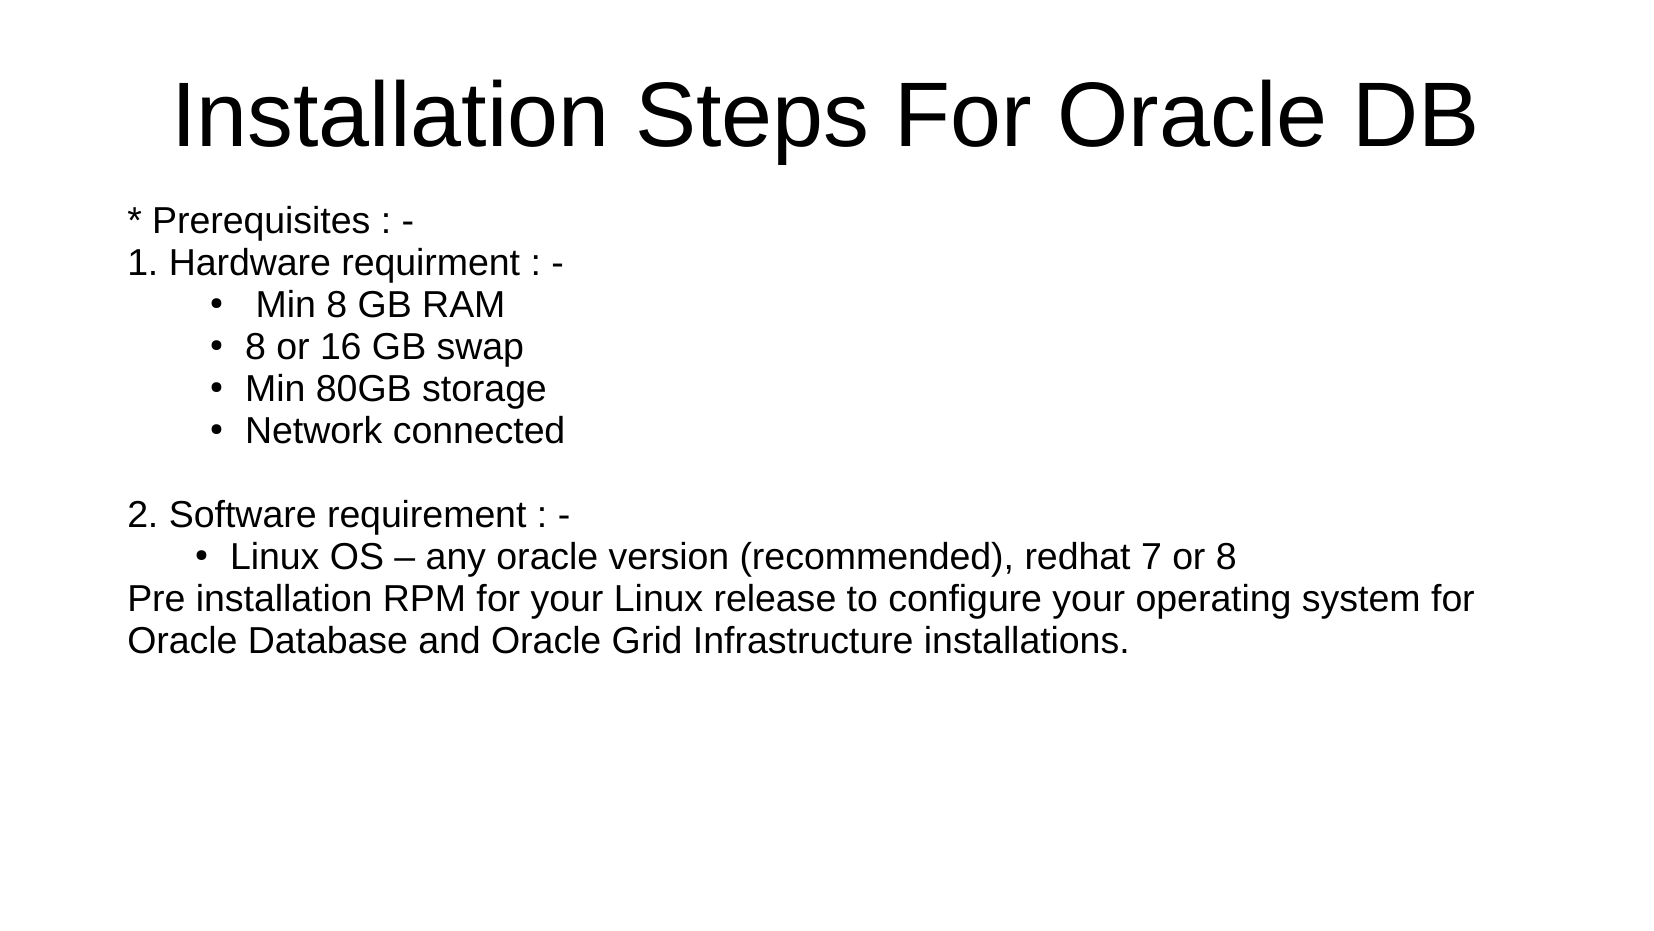

# Installation Steps For Oracle DB
* Prerequisites : -
1. Hardware requirment : -
 Min 8 GB RAM
8 or 16 GB swap
Min 80GB storage
Network connected
2. Software requirement : -
Linux OS – any oracle version (recommended), redhat 7 or 8
Pre installation RPM for your Linux release to configure your operating system for Oracle Database and Oracle Grid Infrastructure installations.